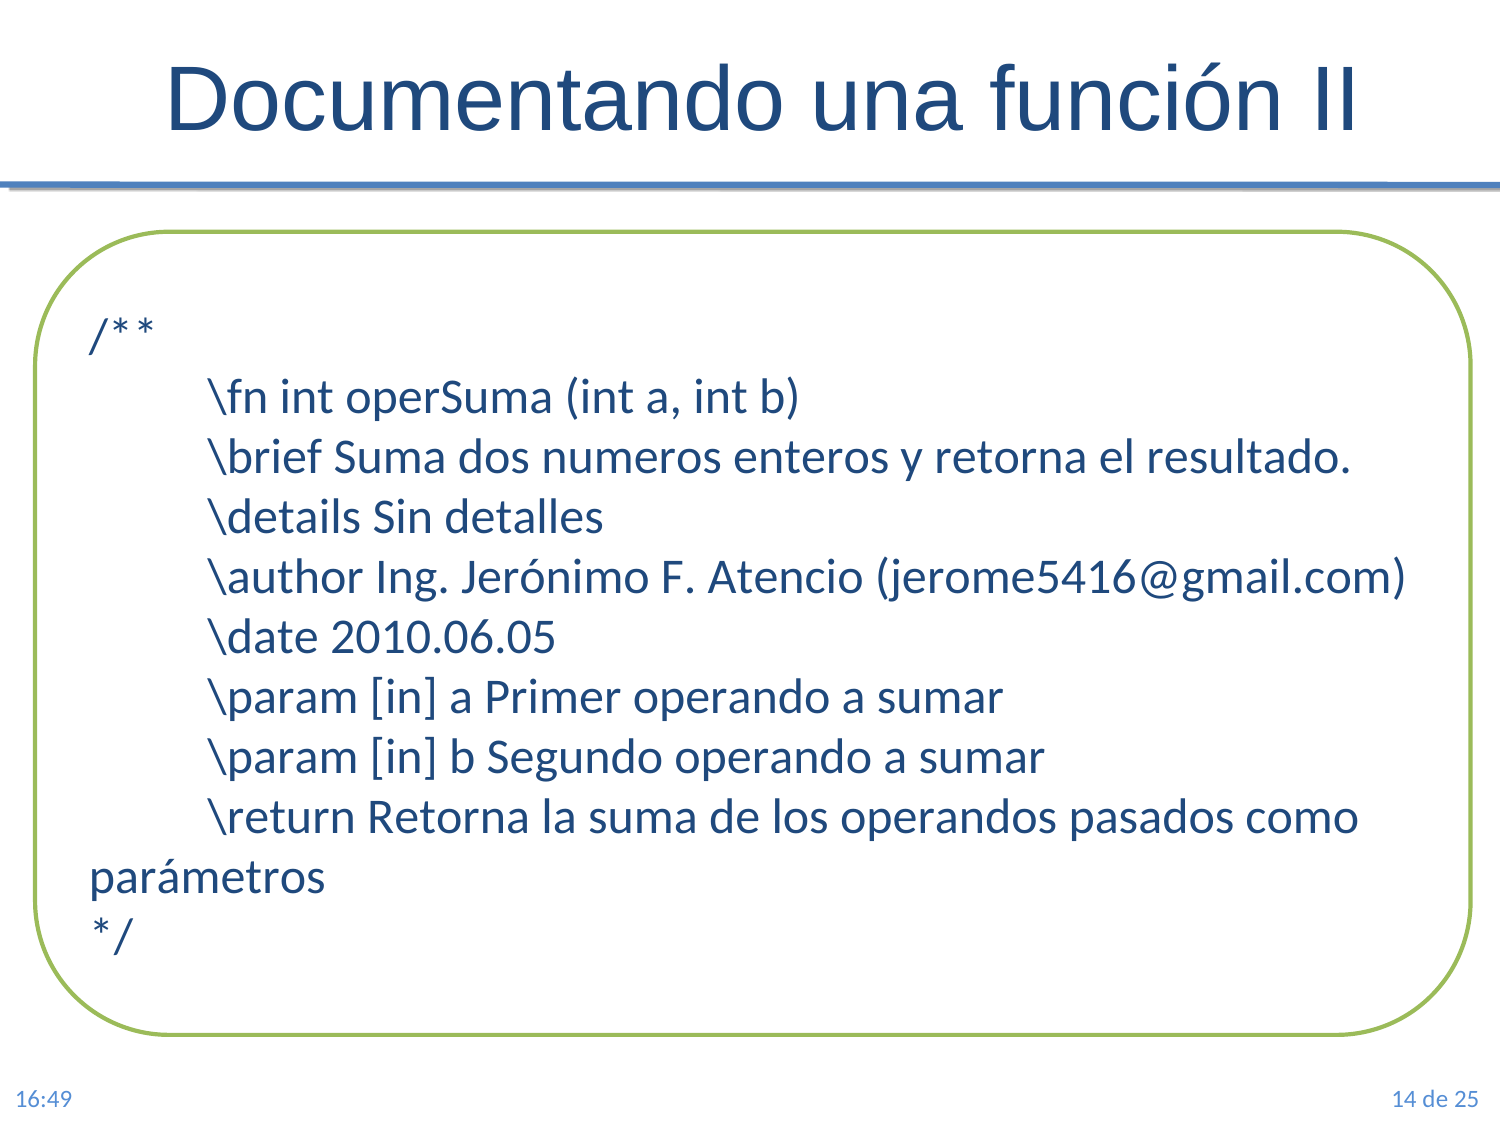

Documentando una función II
/**
	\fn int operSuma (int a, int b)
	\brief Suma dos numeros enteros y retorna el resultado.
	\details Sin detalles
	\author Ing. Jerónimo F. Atencio (jerome5416@gmail.com)
	\date 2010.06.05
	\param [in] a Primer operando a sumar
	\param [in] b Segundo operando a sumar
	\return Retorna la suma de los operandos pasados como parámetros
*/
16:49
 de 25